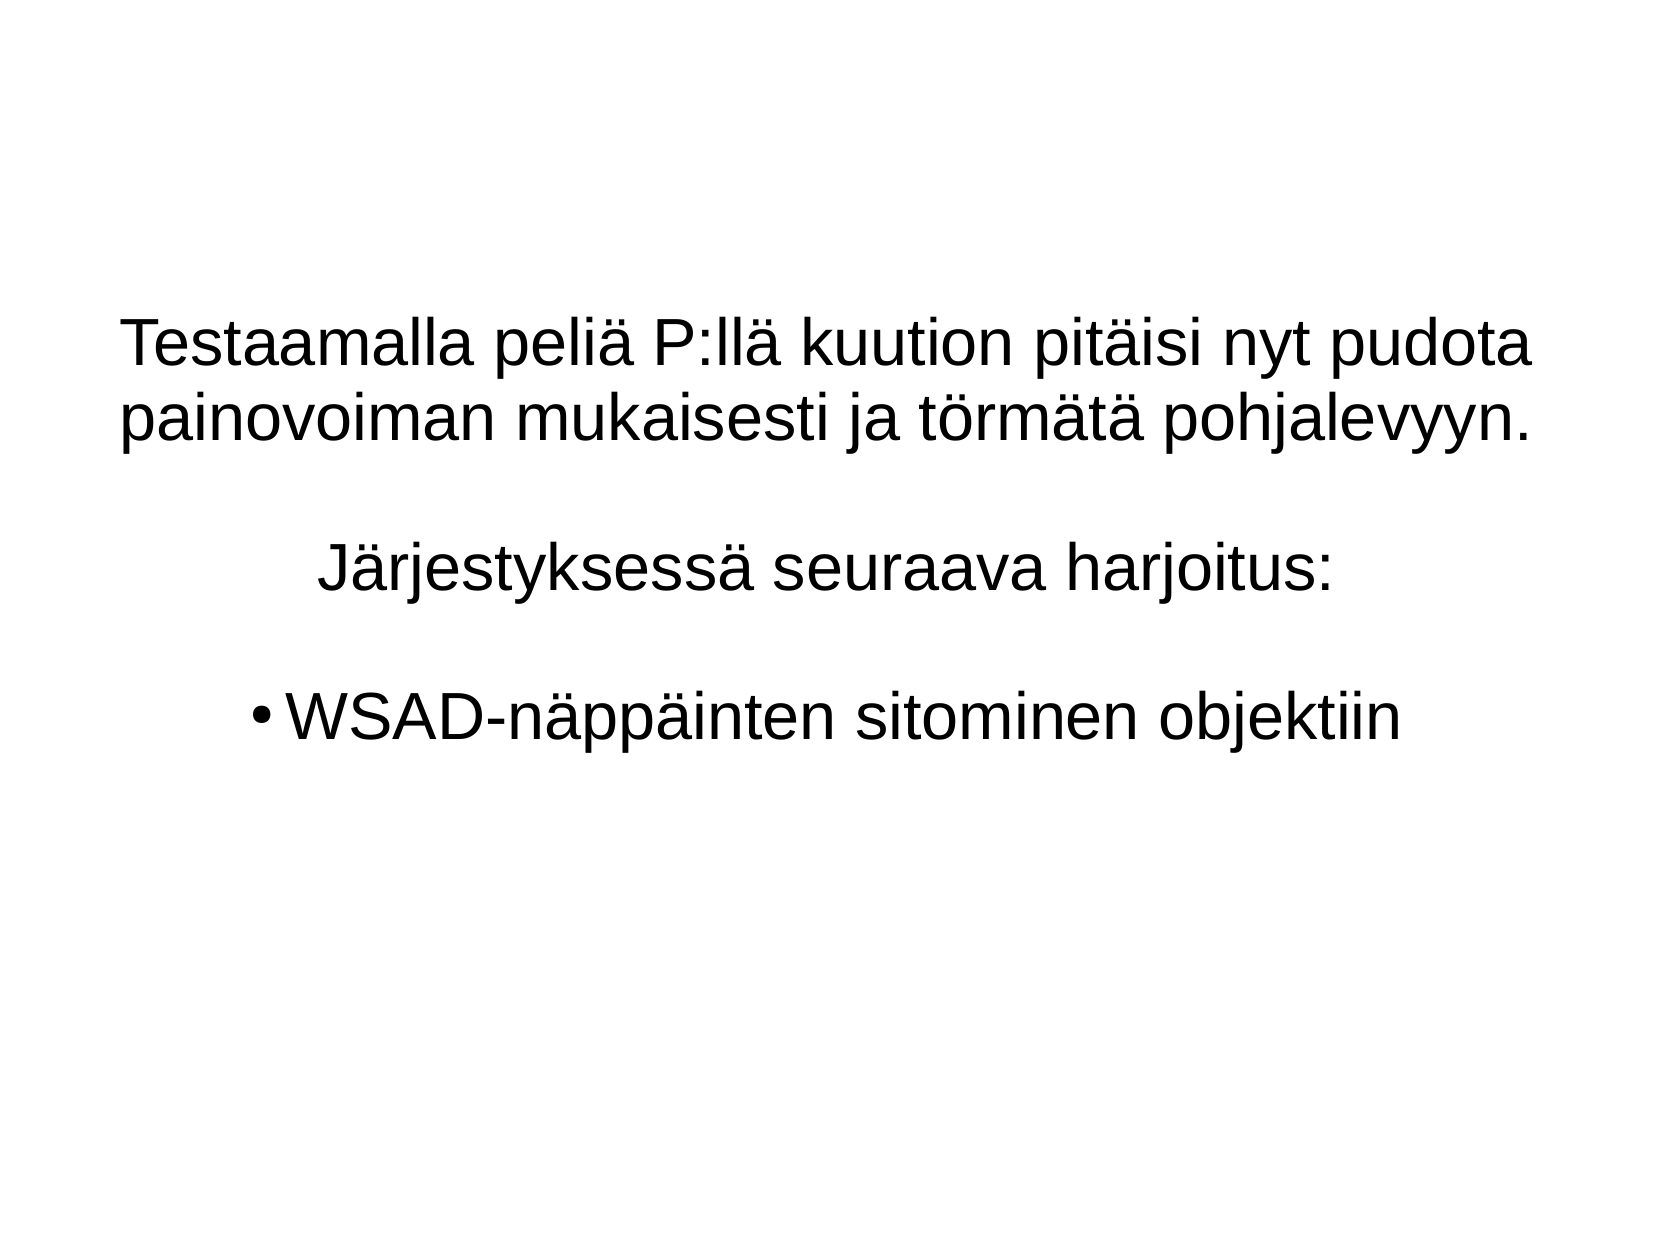

# Testaamalla peliä P:llä kuution pitäisi nyt pudota painovoiman mukaisesti ja törmätä pohjalevyyn.
Järjestyksessä seuraava harjoitus:
WSAD-näppäinten sitominen objektiin